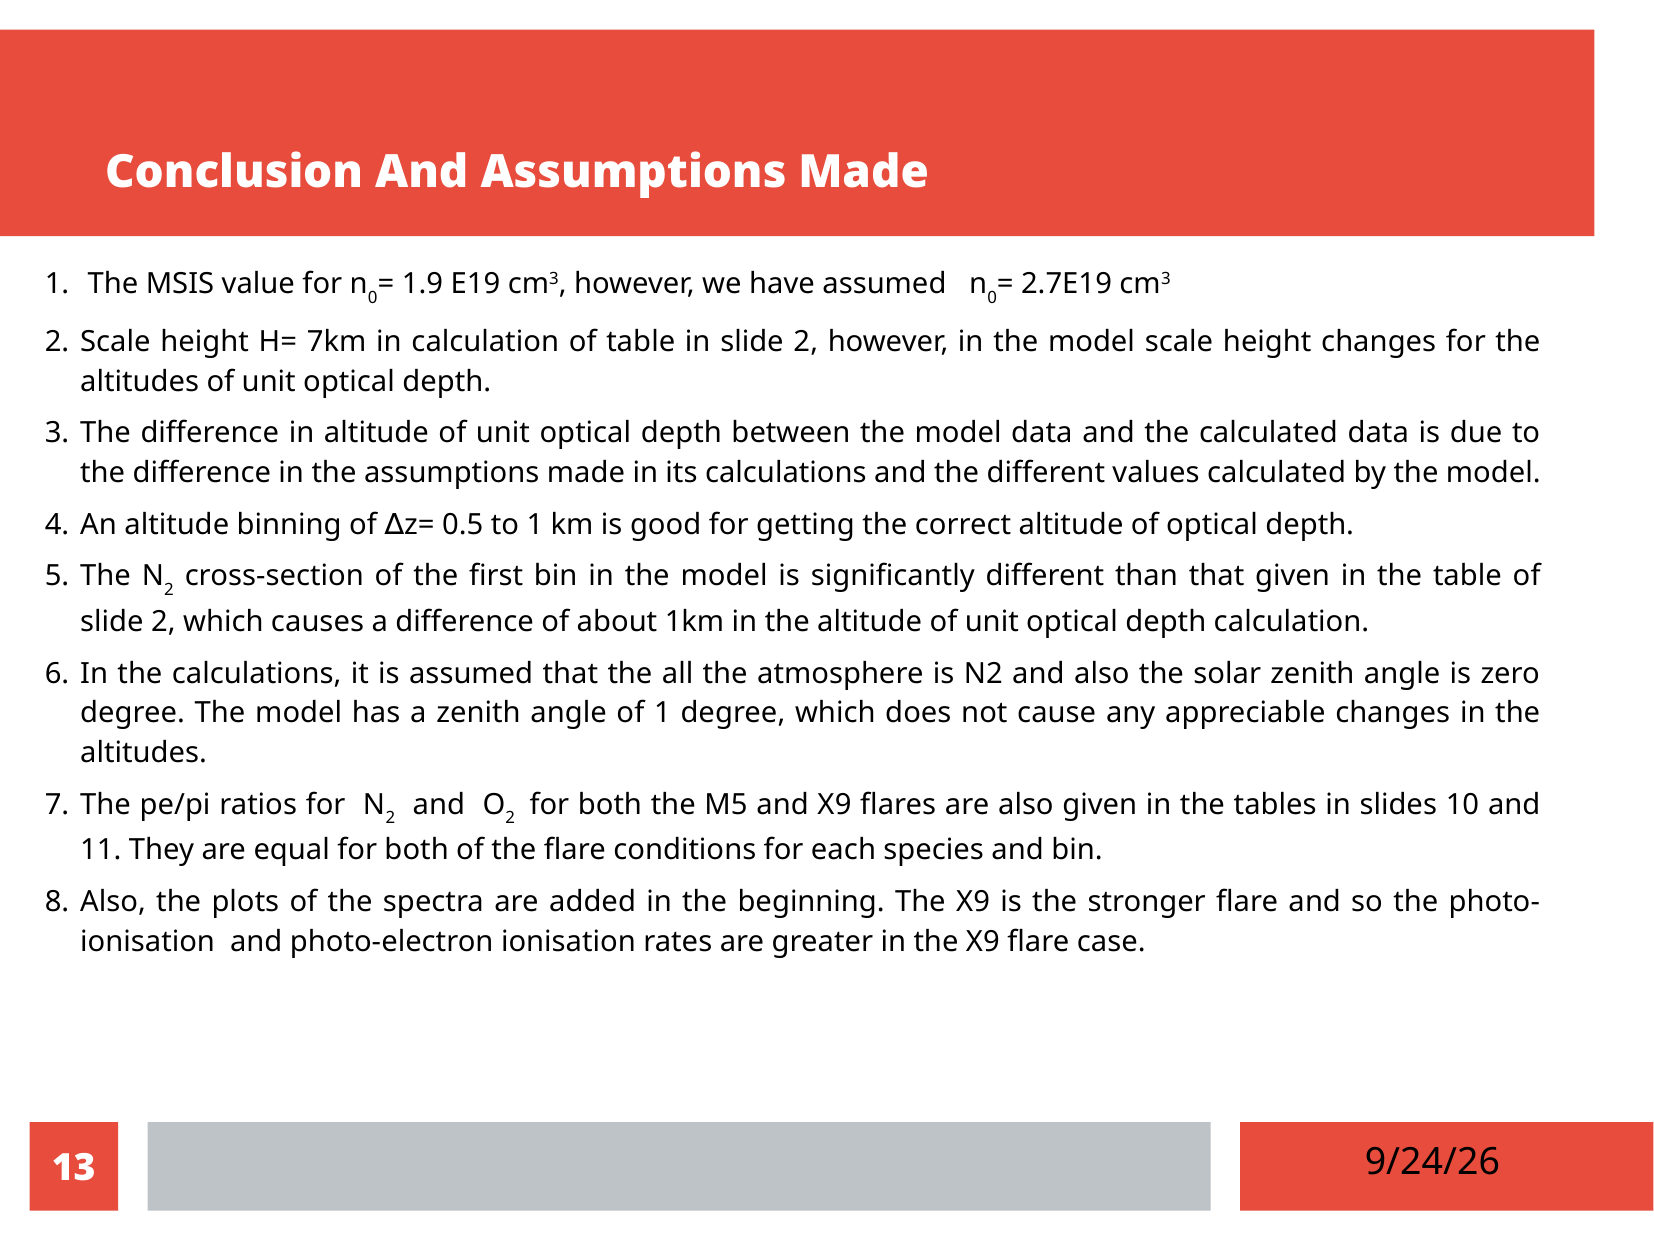

# Conclusion And Assumptions Made
 The MSIS value for n0= 1.9 E19 cm3, however, we have assumed n0= 2.7E19 cm3
Scale height H= 7km in calculation of table in slide 2, however, in the model scale height changes for the altitudes of unit optical depth.
The difference in altitude of unit optical depth between the model data and the calculated data is due to the difference in the assumptions made in its calculations and the different values calculated by the model.
An altitude binning of ∆z= 0.5 to 1 km is good for getting the correct altitude of optical depth.
The N2 cross-section of the first bin in the model is significantly different than that given in the table of slide 2, which causes a difference of about 1km in the altitude of unit optical depth calculation.
In the calculations, it is assumed that the all the atmosphere is N2 and also the solar zenith angle is zero degree. The model has a zenith angle of 1 degree, which does not cause any appreciable changes in the altitudes.
The pe/pi ratios for N2 and O2 for both the M5 and X9 flares are also given in the tables in slides 10 and 11. They are equal for both of the flare conditions for each species and bin.
Also, the plots of the spectra are added in the beginning. The X9 is the stronger flare and so the photo-ionisation and photo-electron ionisation rates are greater in the X9 flare case.
13